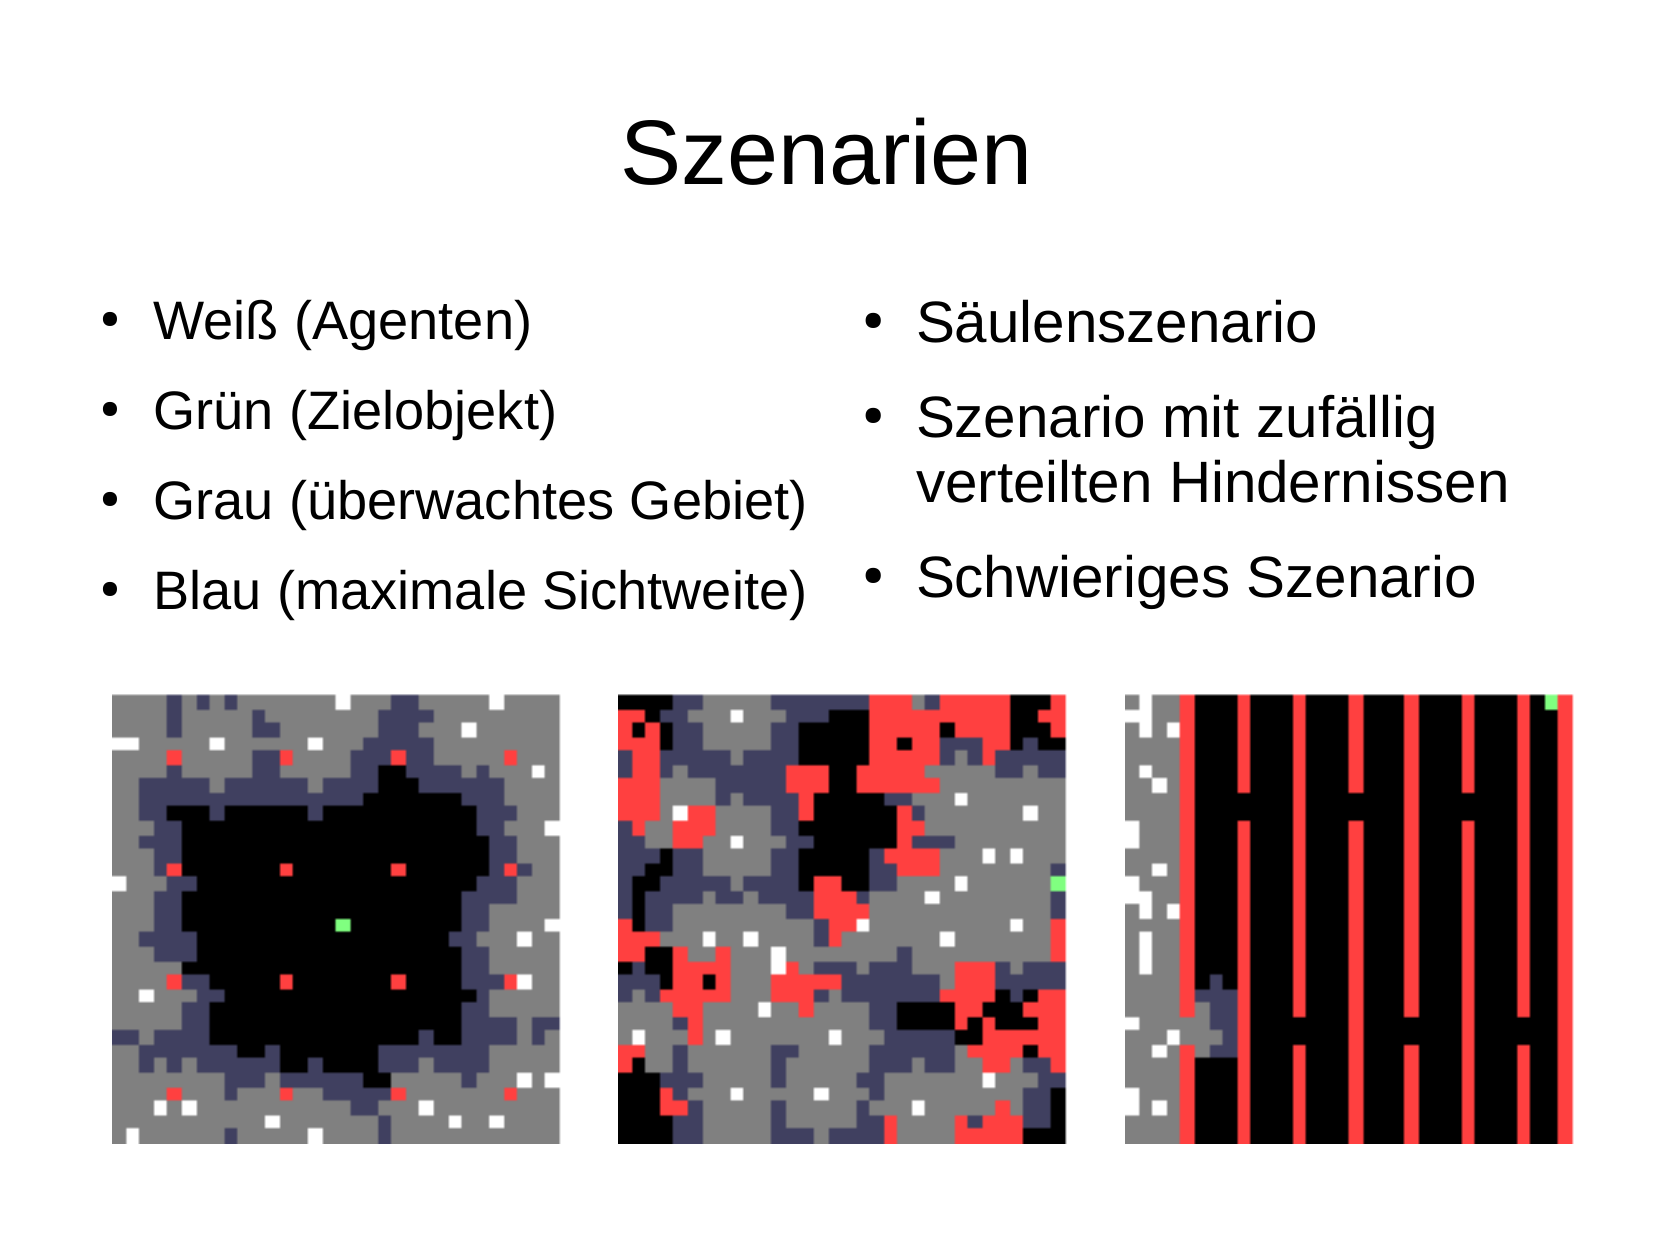

# Szenarien
Weiß (Agenten)
Grün (Zielobjekt)
Grau (überwachtes Gebiet)
Blau (maximale Sichtweite)
Säulenszenario
Szenario mit zufällig verteilten Hindernissen
Schwieriges Szenario